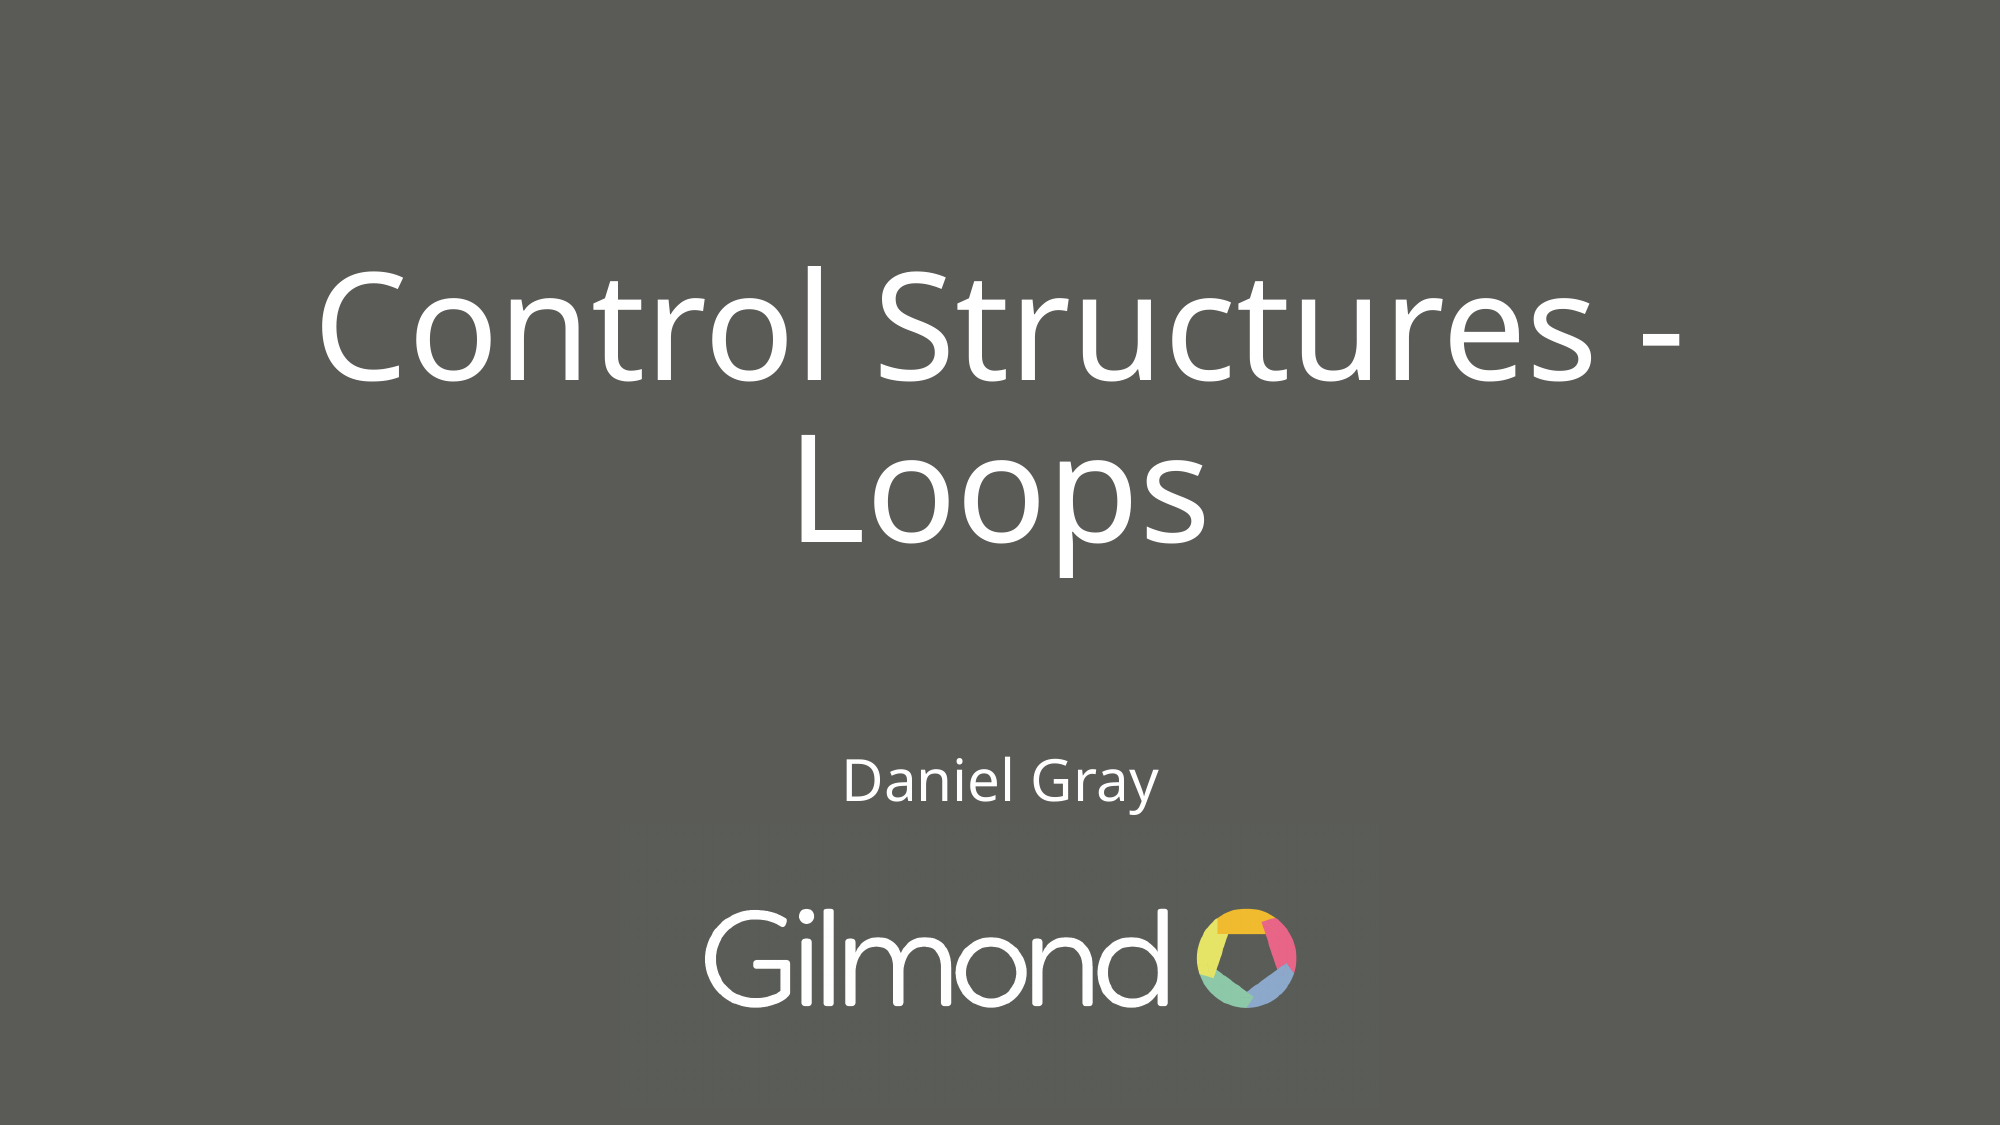

# Control Structures - Loops
Daniel Gray